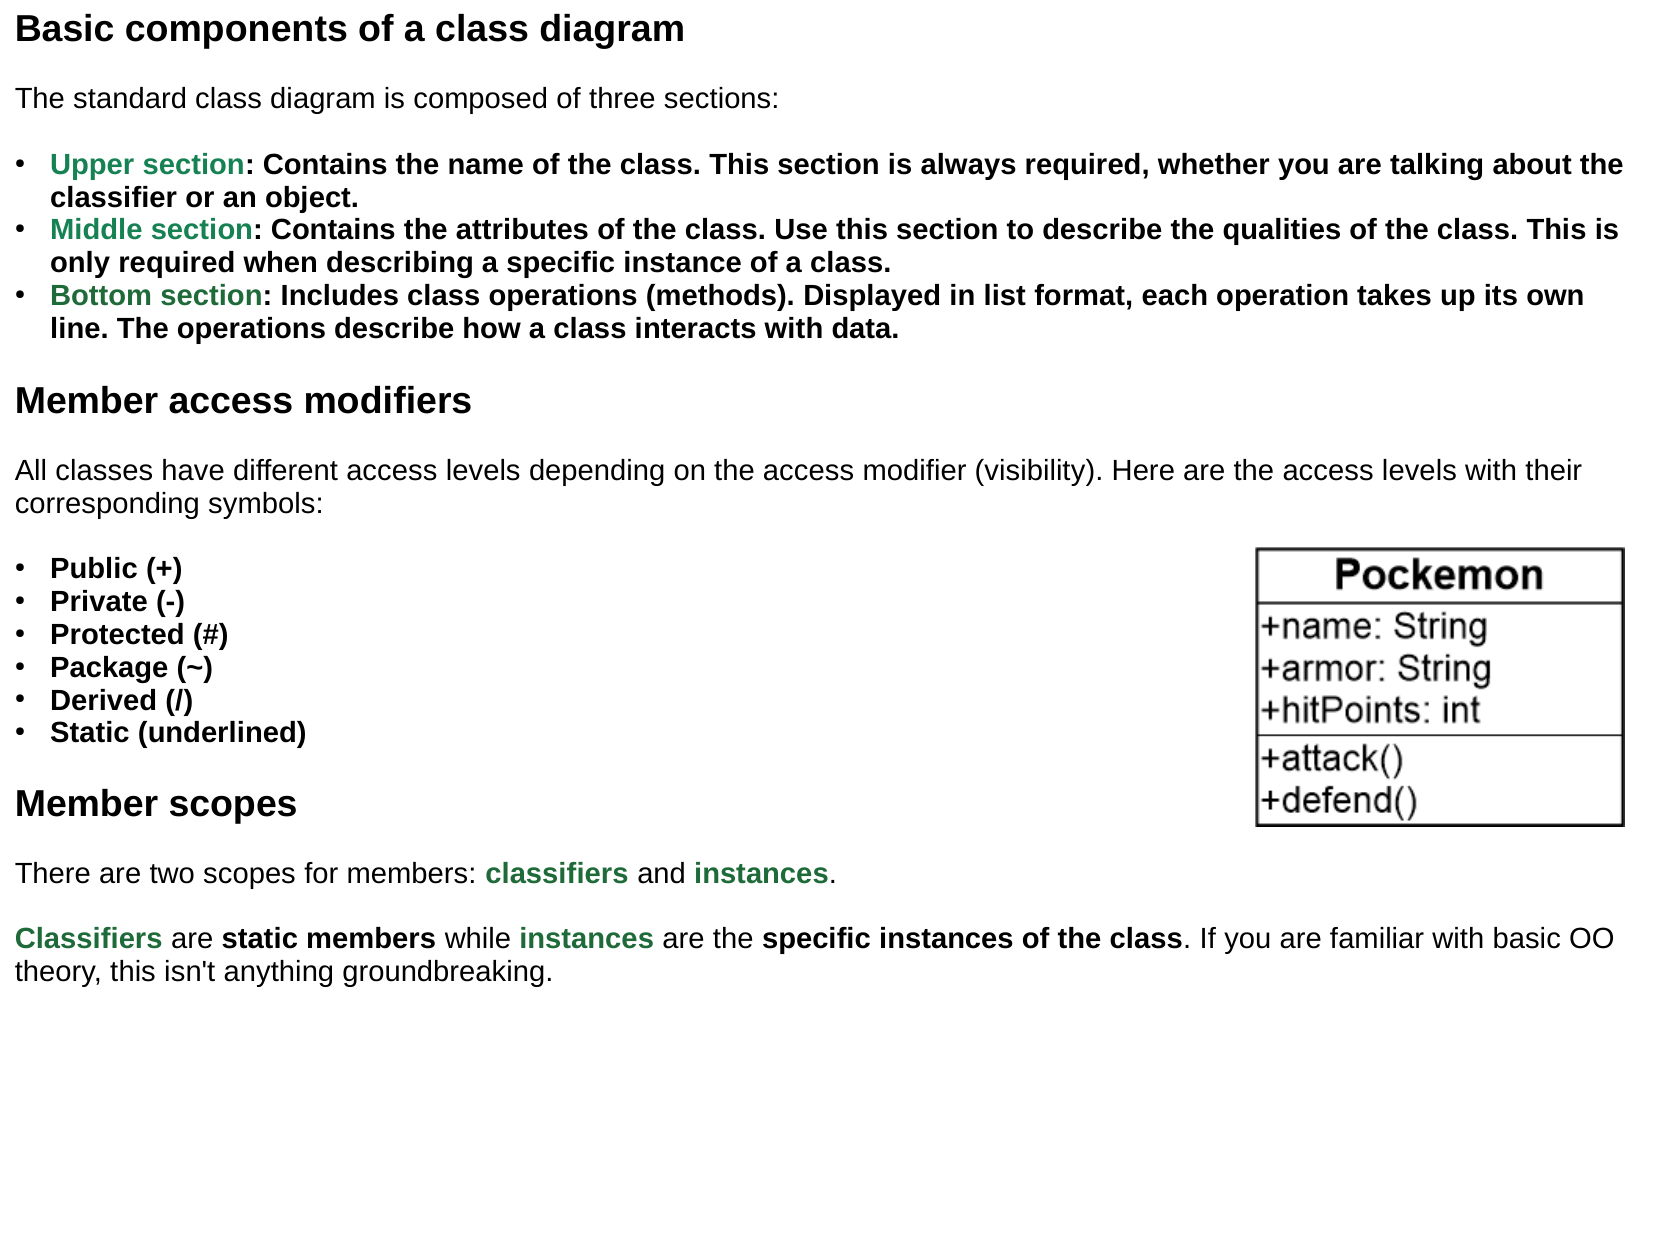

Basic components of a class diagram
The standard class diagram is composed of three sections:
Upper section: Contains the name of the class. This section is always required, whether you are talking about the classifier or an object.
Middle section: Contains the attributes of the class. Use this section to describe the qualities of the class. This is only required when describing a specific instance of a class.
Bottom section: Includes class operations (methods). Displayed in list format, each operation takes up its own line. The operations describe how a class interacts with data.
Member access modifiers
All classes have different access levels depending on the access modifier (visibility). Here are the access levels with their corresponding symbols:
Public (+)
Private (-)
Protected (#)
Package (~)
Derived (/)
Static (underlined)
Member scopes
There are two scopes for members: classifiers and instances.
Classifiers are static members while instances are the specific instances of the class. If you are familiar with basic OO theory, this isn't anything groundbreaking.